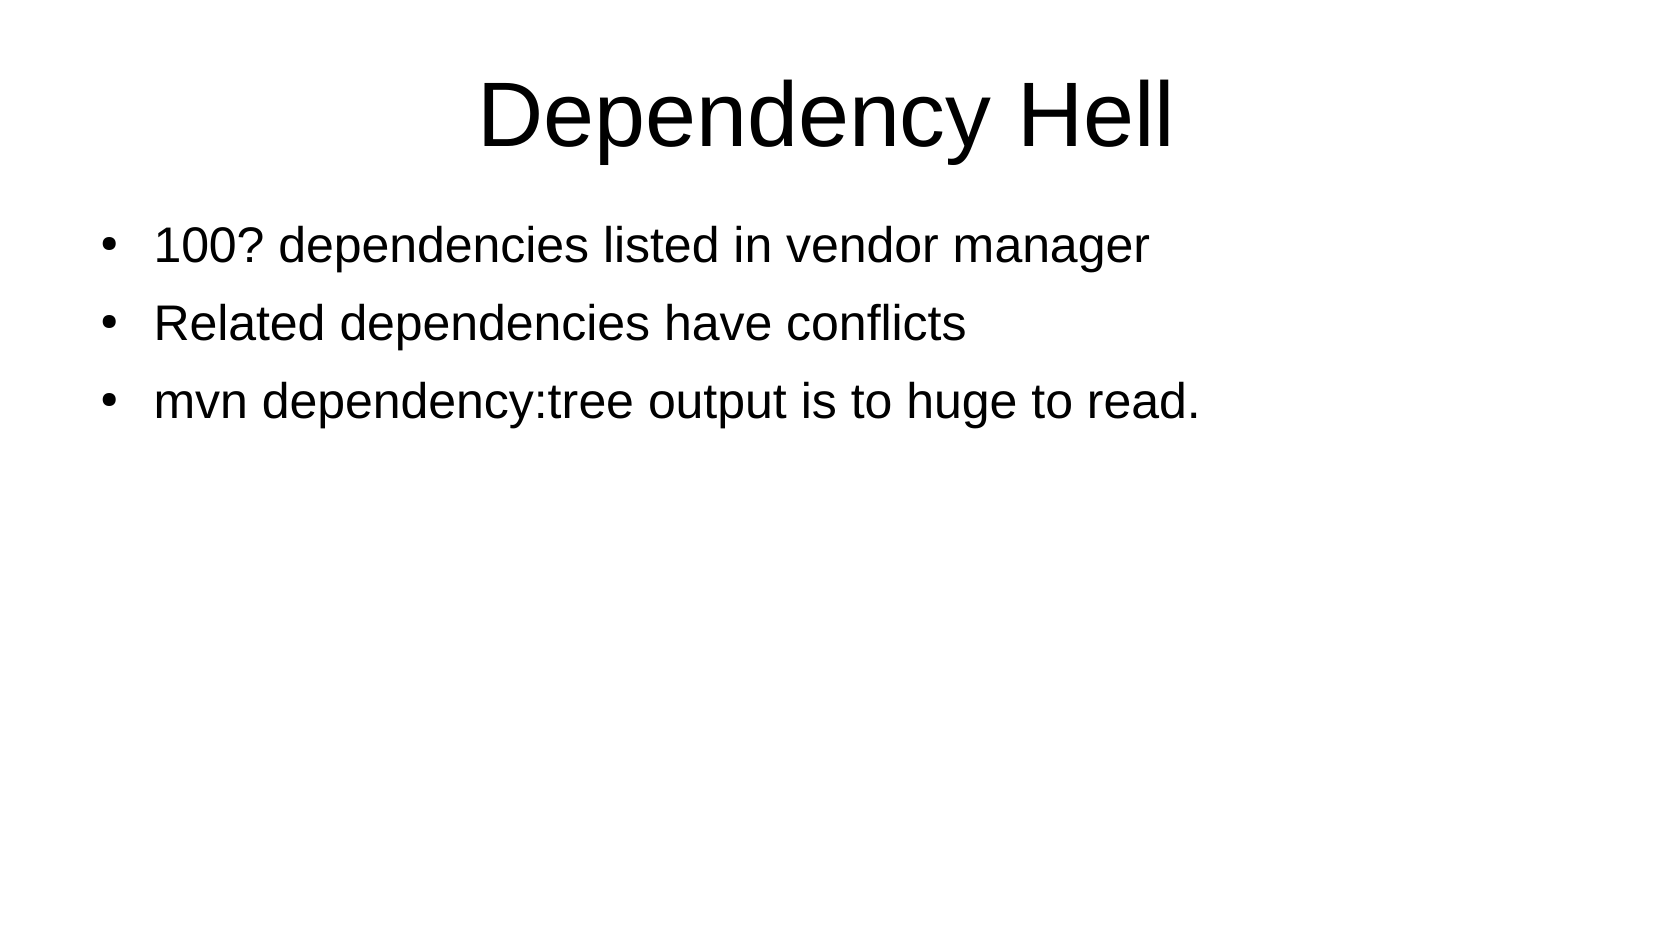

# Dependency Hell
100? dependencies listed in vendor manager
Related dependencies have conflicts
mvn dependency:tree output is to huge to read.